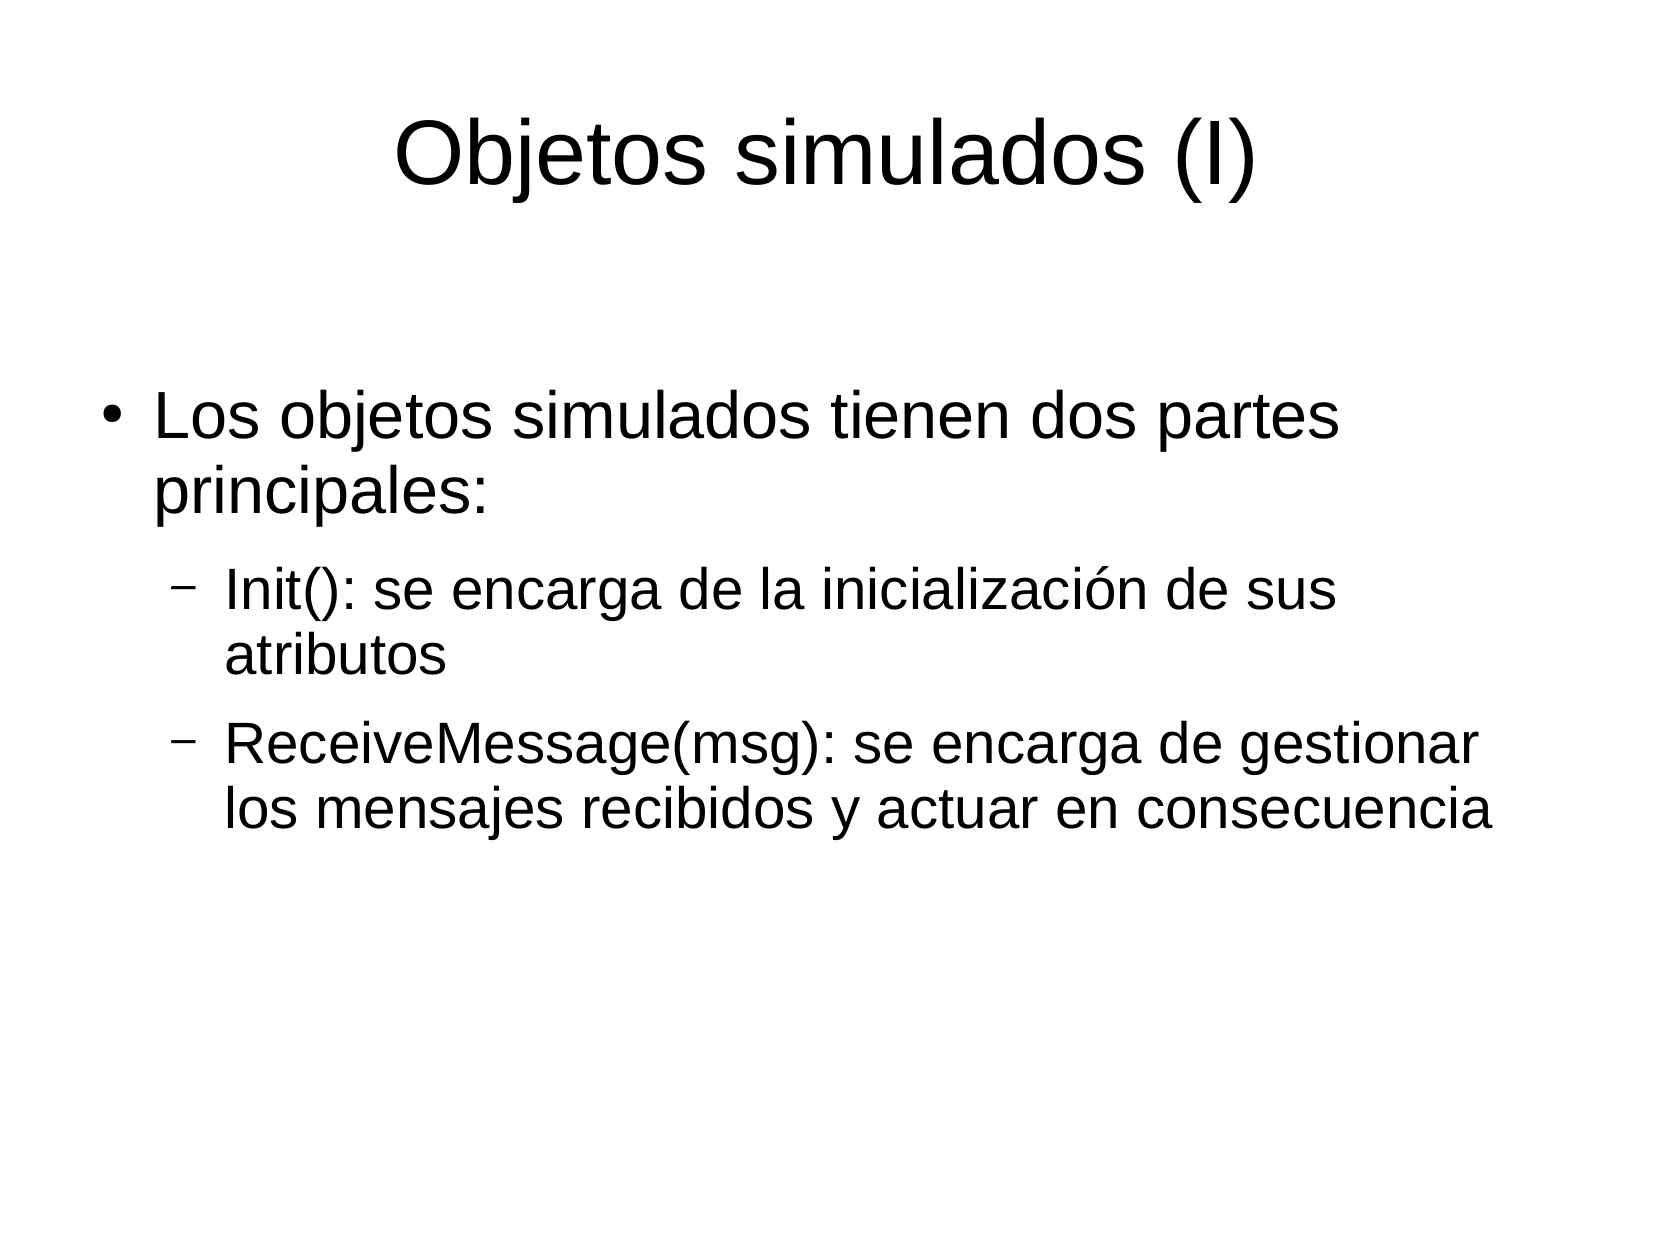

# Objetos simulados (I)
Los objetos simulados tienen dos partes principales:
Init(): se encarga de la inicialización de sus atributos
ReceiveMessage(msg): se encarga de gestionar los mensajes recibidos y actuar en consecuencia